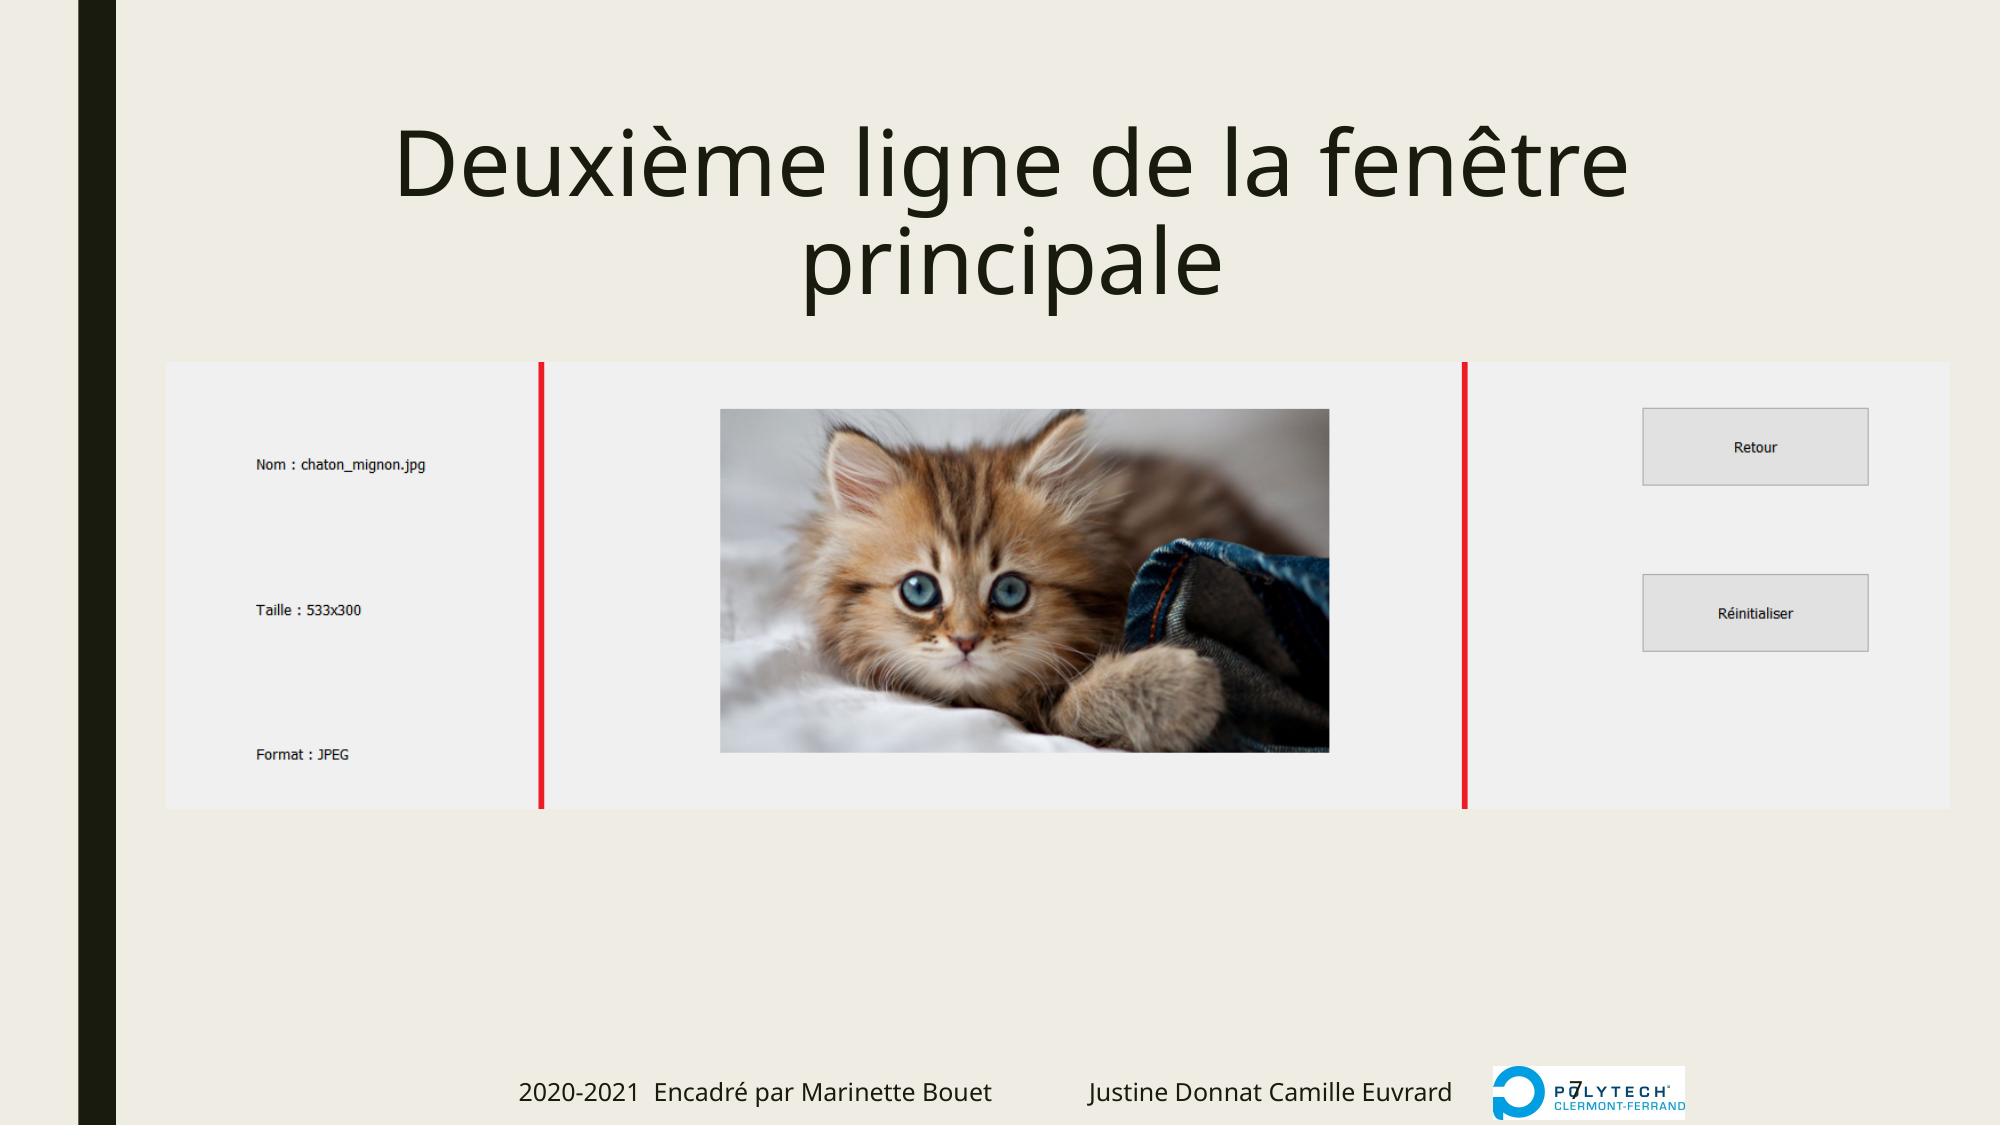

# Deuxième ligne de la fenêtre principale
2020-2021 Encadré par Marinette Bouet Justine Donnat Camille Euvrard
3